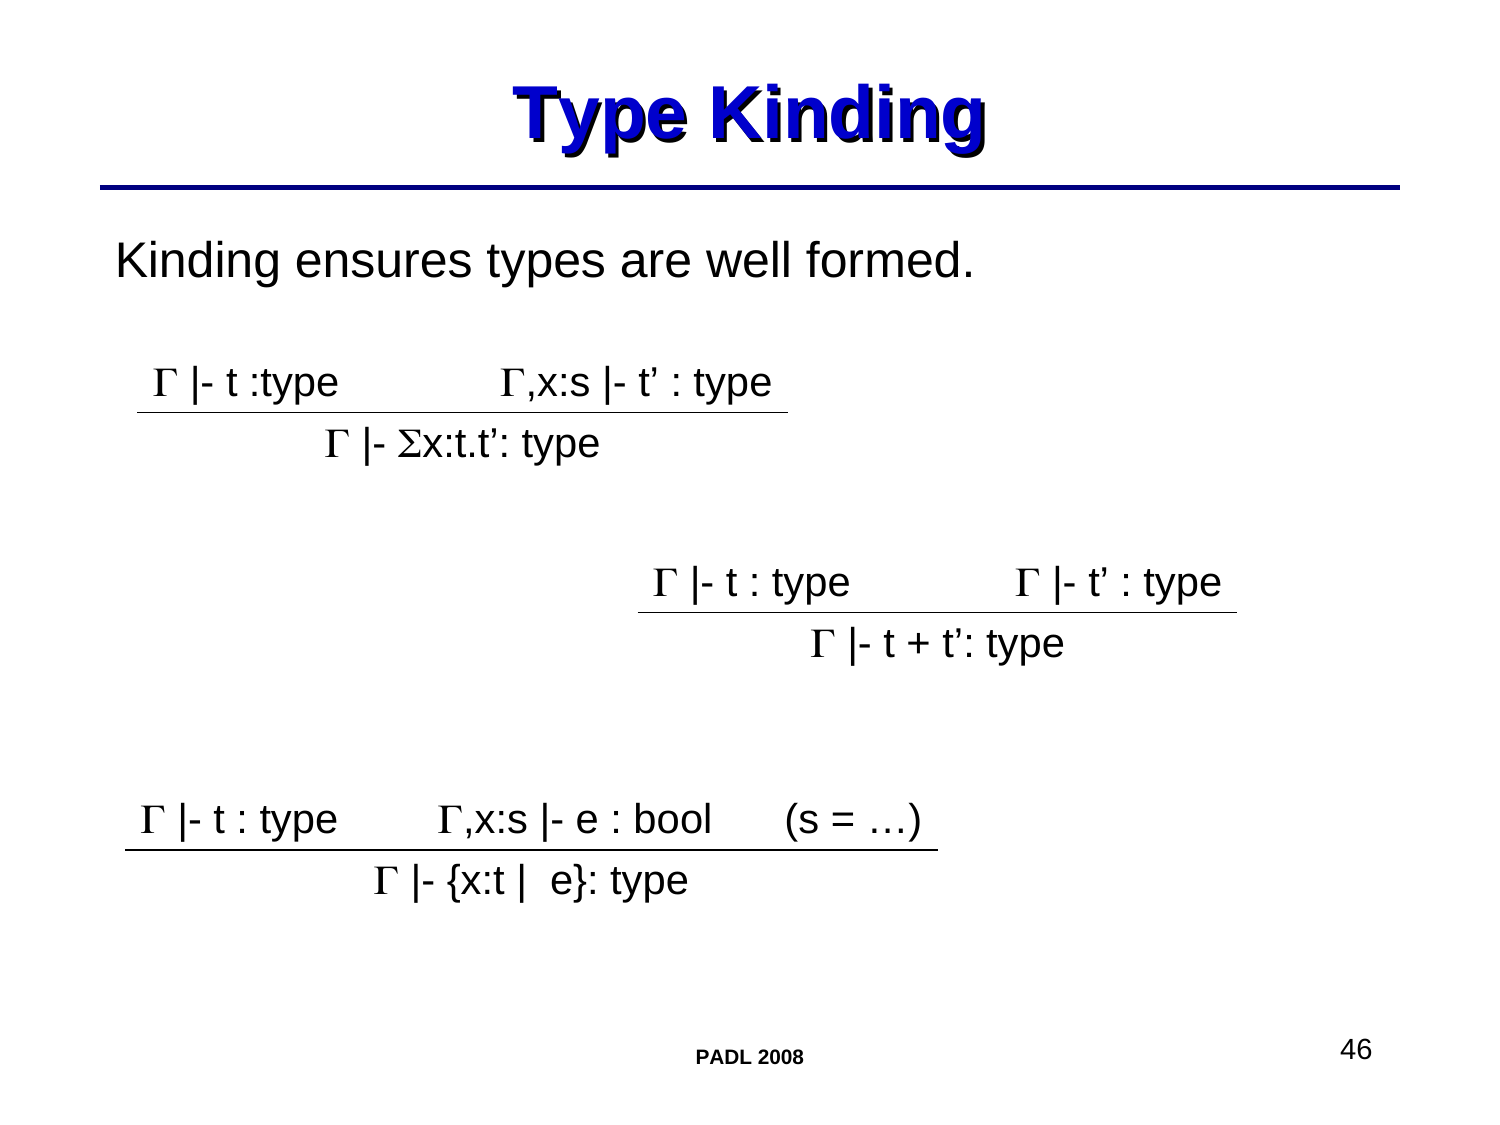

# Type Kinding
Kinding ensures types are well formed.
 |- t :type
,x:s |- t’ : type
 |- x:t.t’: type
 |- t : type
 |- t’ : type
 |- t + t’: type
 |- t : type
,x:s |- e : bool
(s = …)
 |- {x:t | e}: type
46